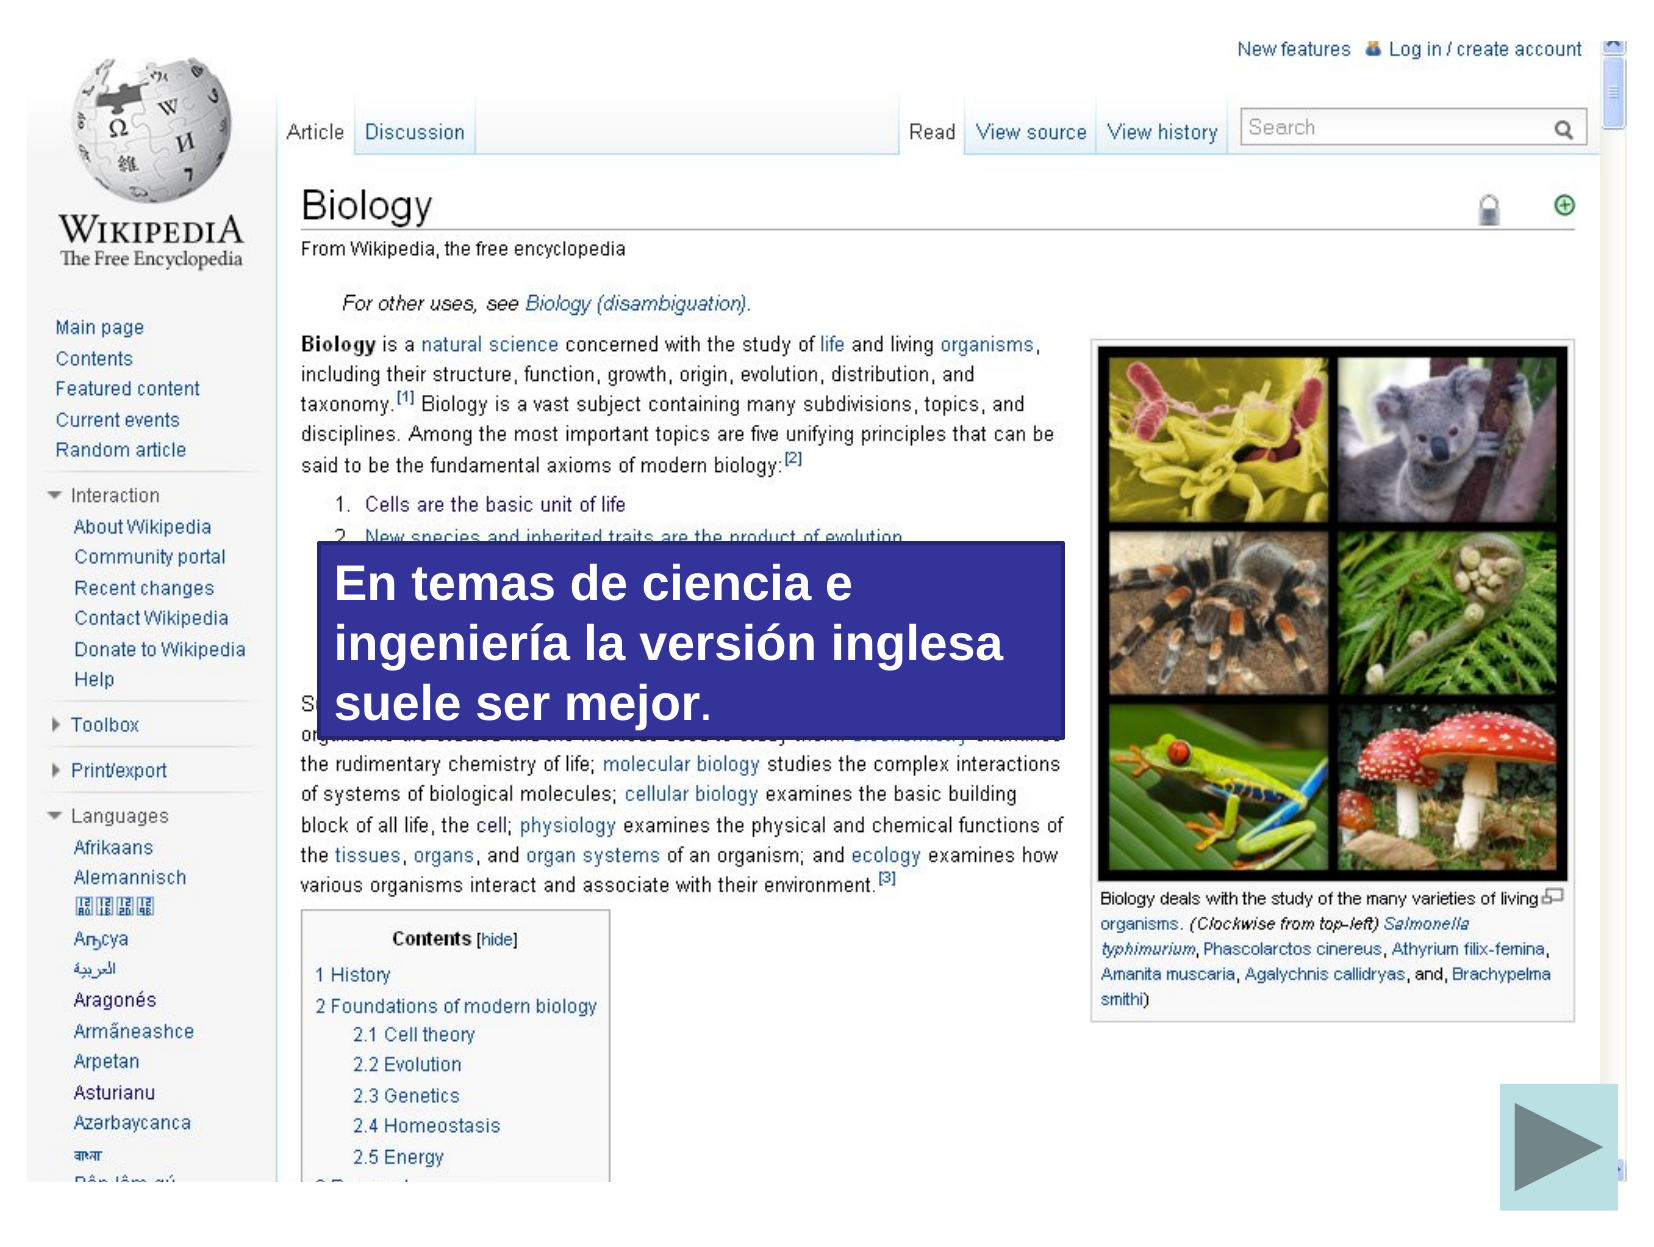

En temas de ciencia e ingeniería la versión inglesa suele ser mejor.